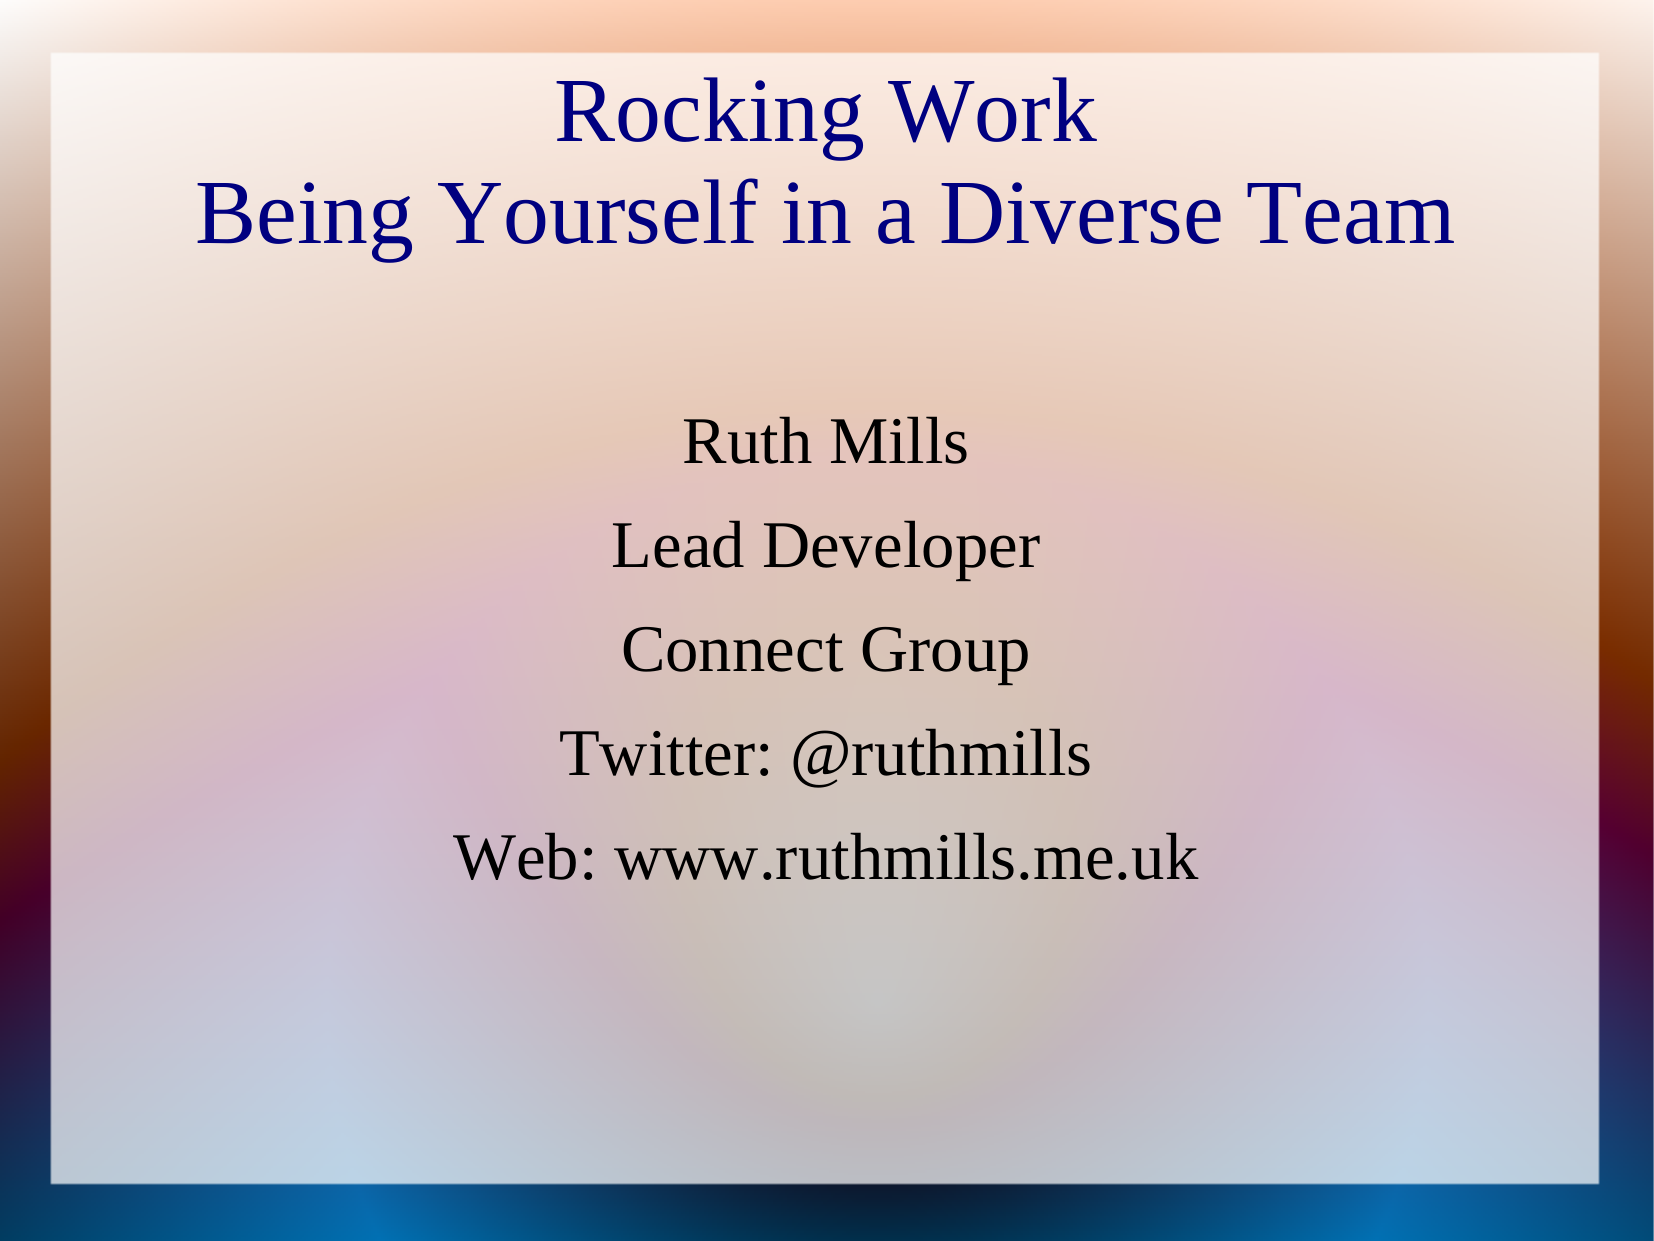

# Rocking Work Being Yourself in a Diverse Team
Ruth Mills
Lead Developer
Connect Group
Twitter: @ruthmills
Web: www.ruthmills.me.uk